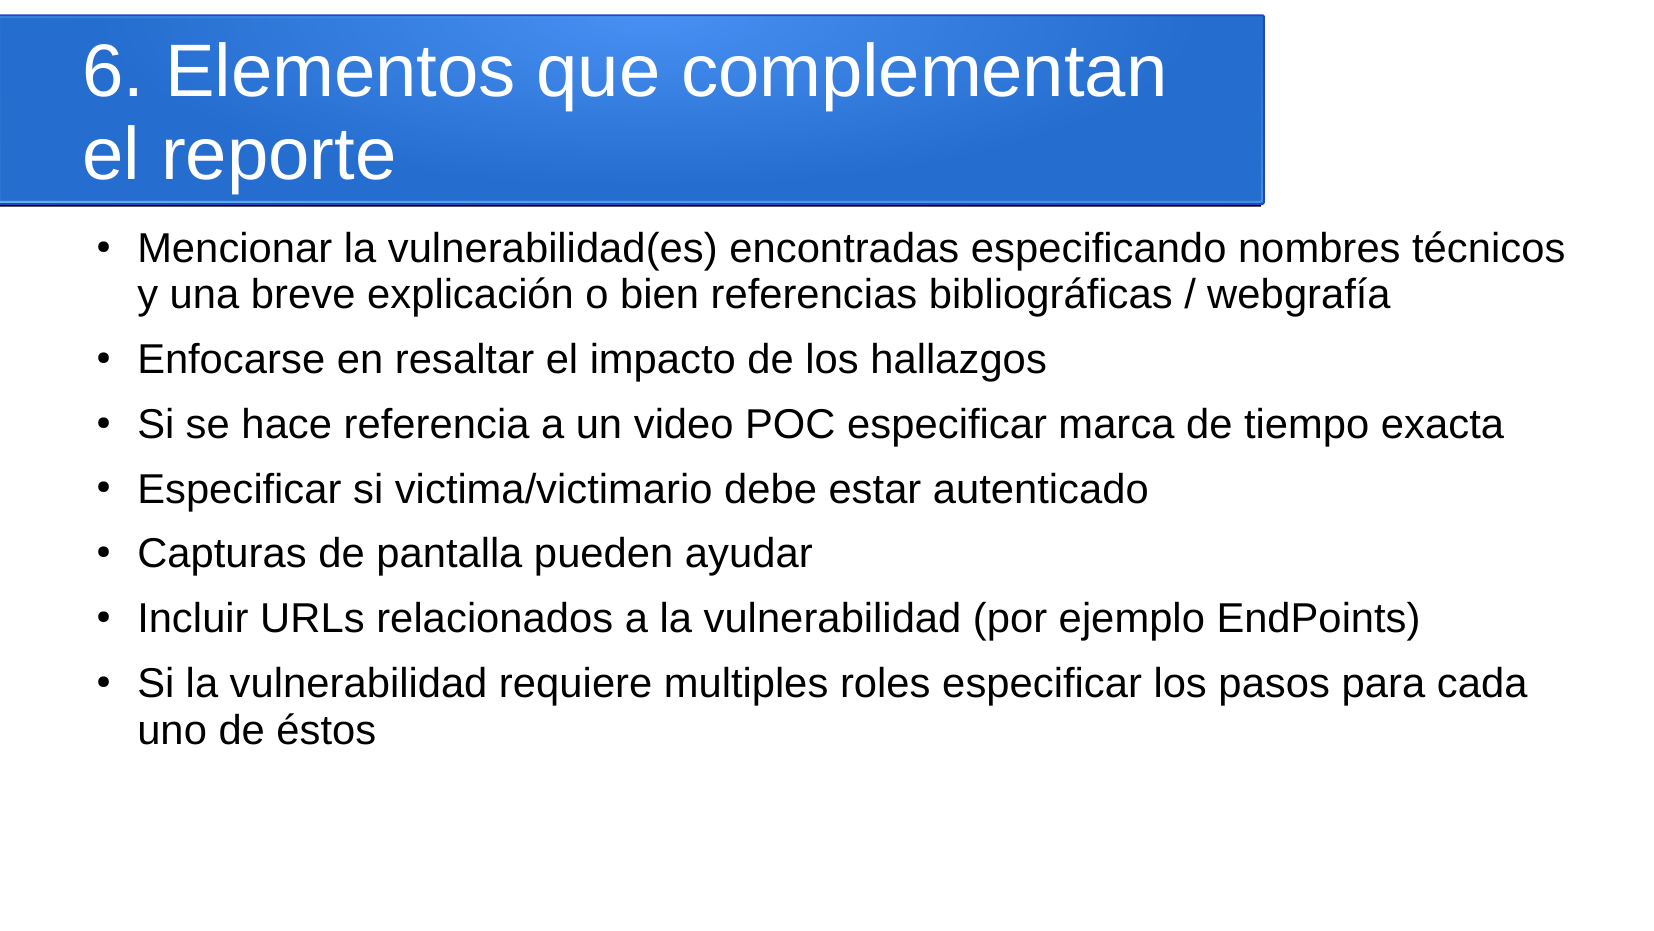

# 6. Elementos que complementan el reporte
Mencionar la vulnerabilidad(es) encontradas especificando nombres técnicos y una breve explicación o bien referencias bibliográficas / webgrafía
Enfocarse en resaltar el impacto de los hallazgos
Si se hace referencia a un video POC especificar marca de tiempo exacta
Especificar si victima/victimario debe estar autenticado
Capturas de pantalla pueden ayudar
Incluir URLs relacionados a la vulnerabilidad (por ejemplo EndPoints)
Si la vulnerabilidad requiere multiples roles especificar los pasos para cada uno de éstos